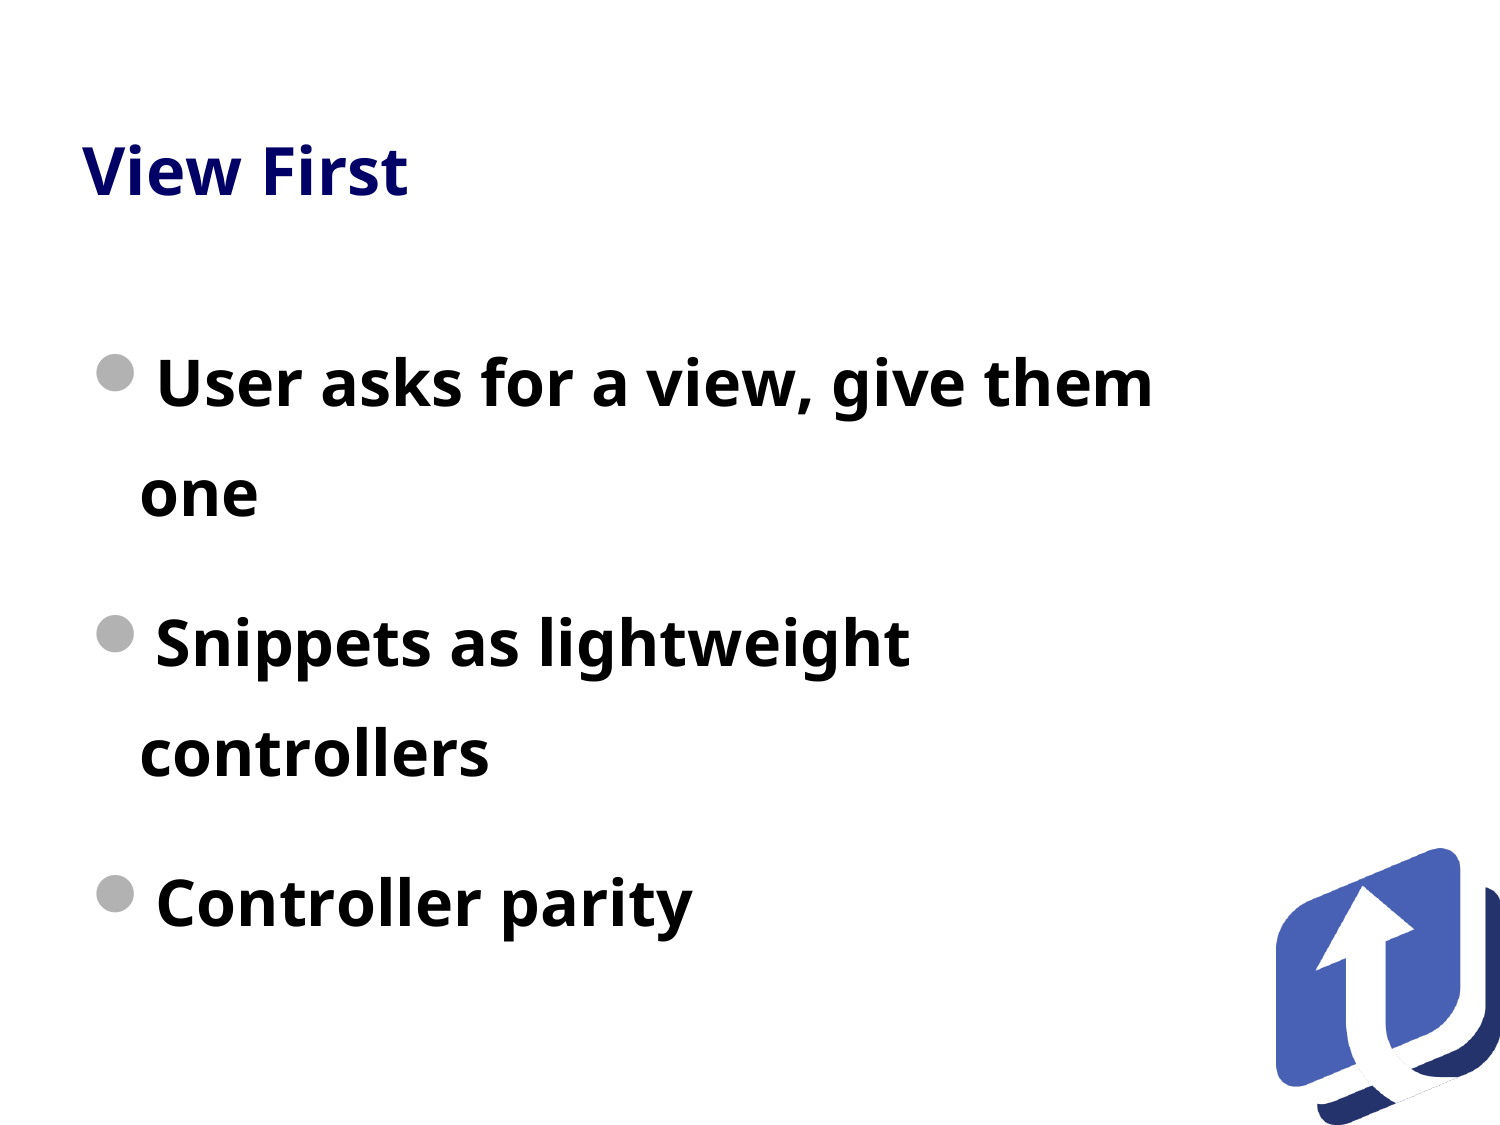

# View First
User asks for a view, give them one
Snippets as lightweight controllers
Controller parity